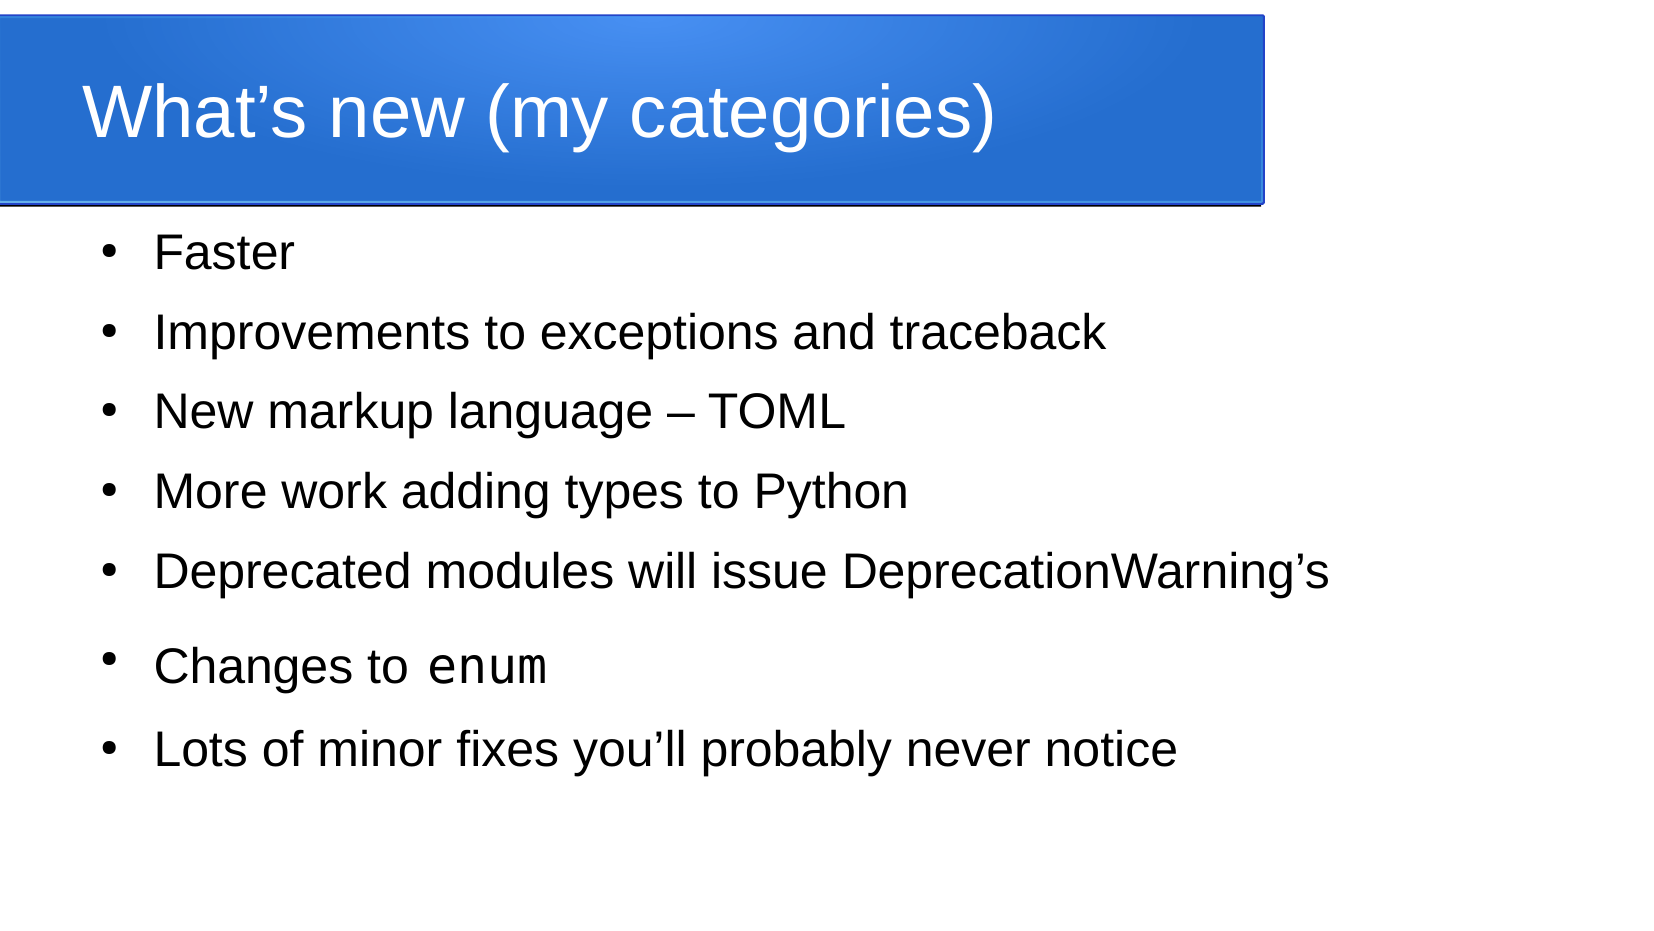

# What’s new (my categories)
Faster
Improvements to exceptions and traceback
New markup language – TOML
More work adding types to Python
Deprecated modules will issue DeprecationWarning’s
Changes to enum
Lots of minor fixes you’ll probably never notice